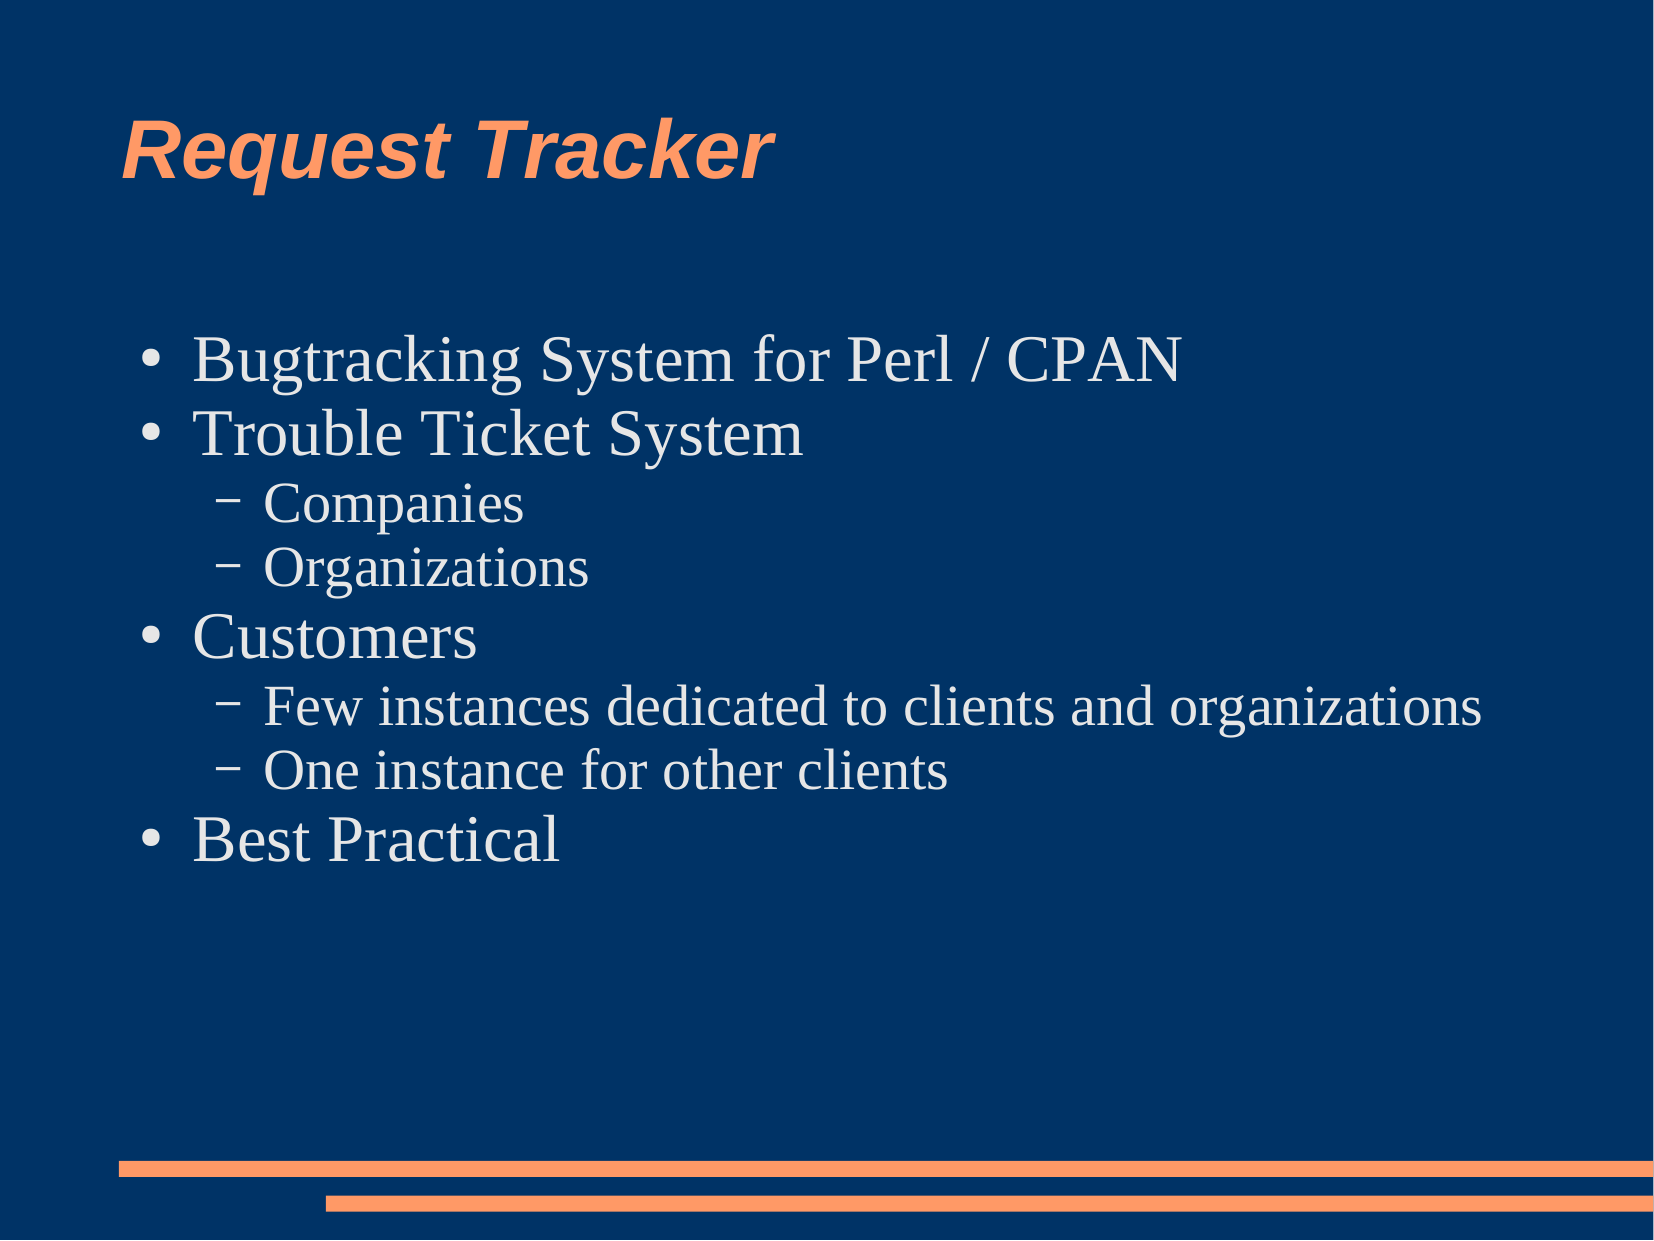

# Request Tracker
Bugtracking System for Perl / CPAN
Trouble Ticket System
Companies
Organizations
Customers
Few instances dedicated to clients and organizations
One instance for other clients
Best Practical